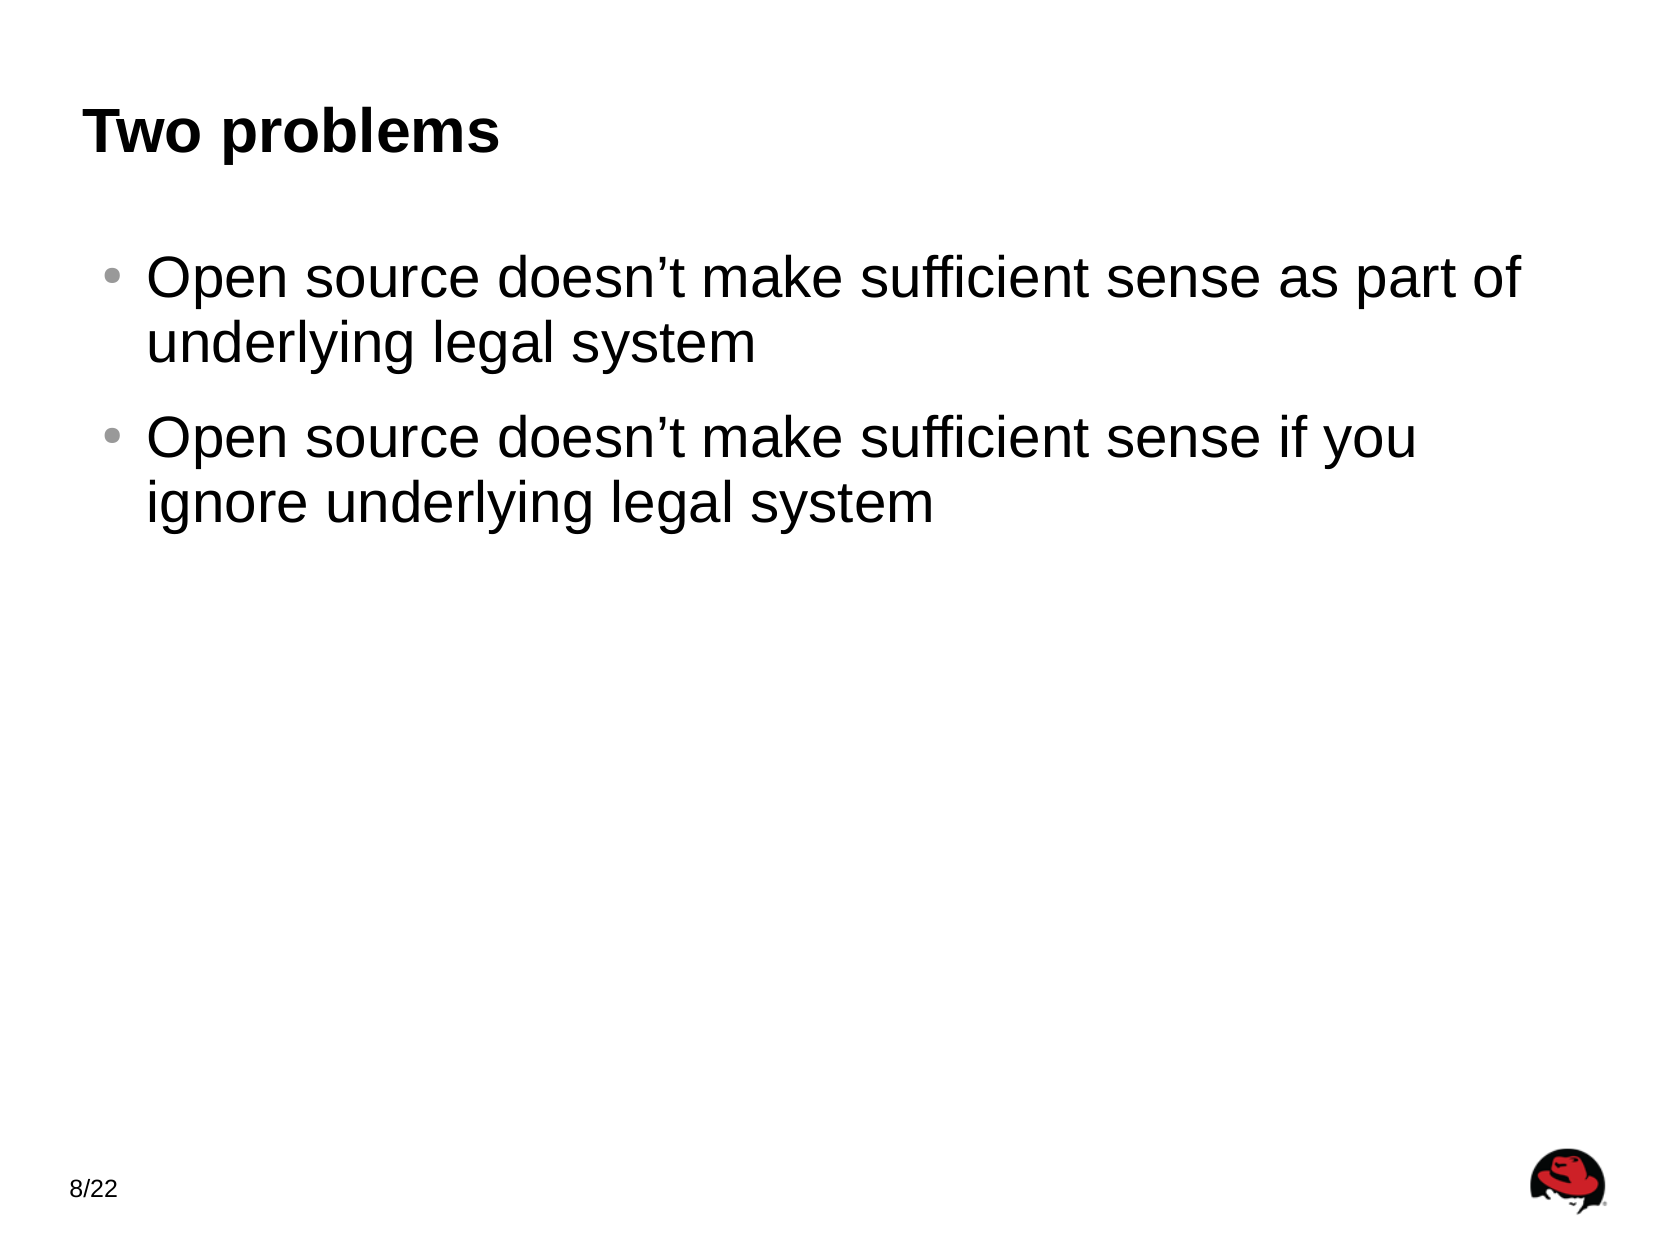

# Two problems
Open source doesn’t make sufficient sense as part of underlying legal system
Open source doesn’t make sufficient sense if you ignore underlying legal system